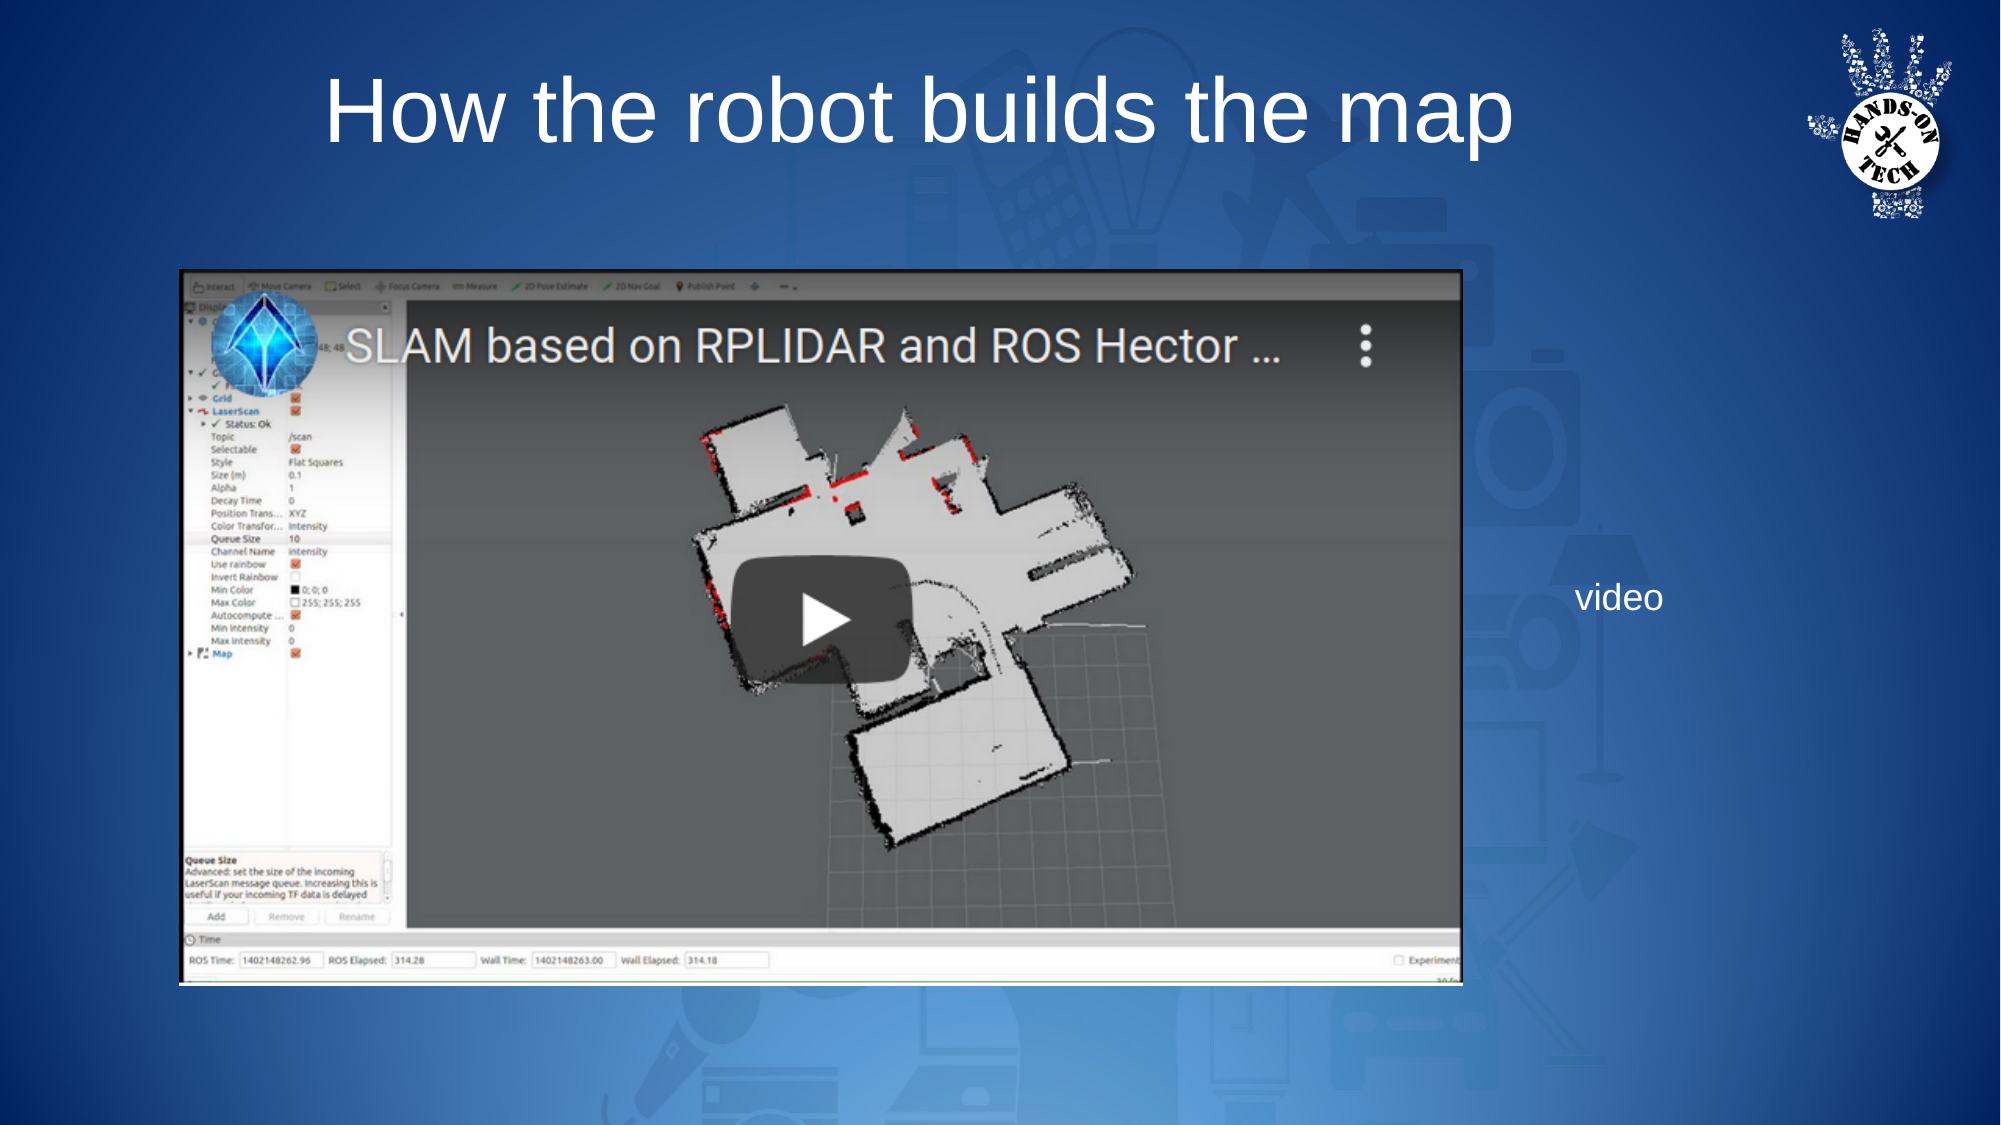

How the robot builds the map
video